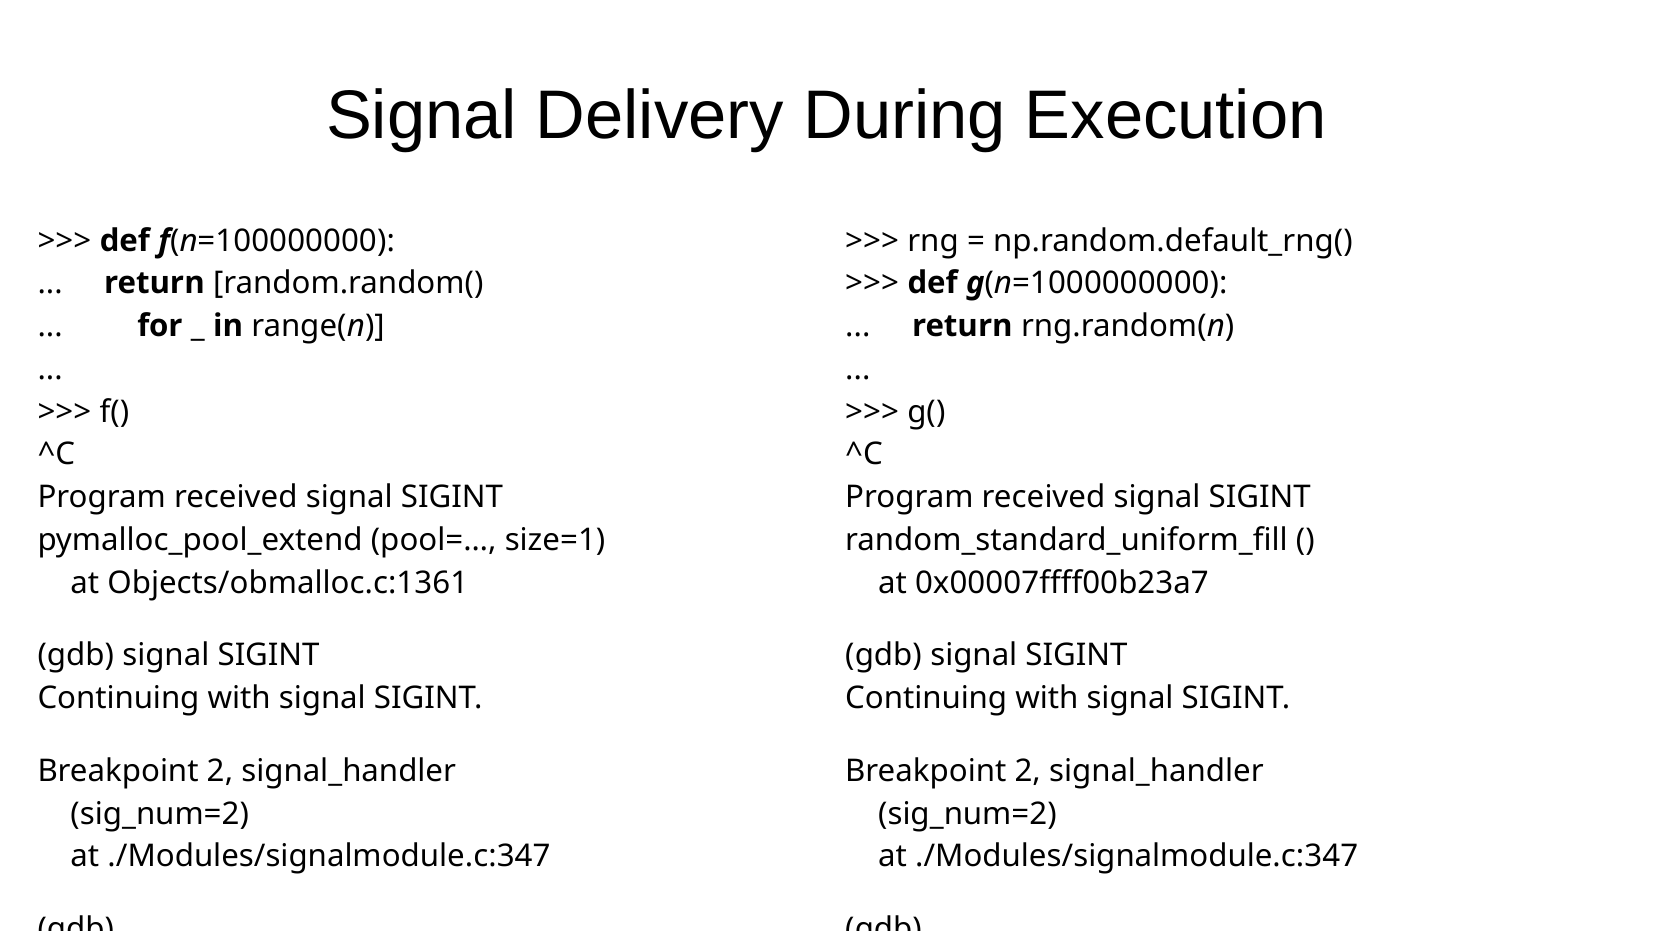

# Signal Delivery During Execution
>>> def f(n=100000000):
... return [random.random()
... for _ in range(n)]
...
>>> f()
^C
Program received signal SIGINT
pymalloc_pool_extend (pool=…, size=1)
 at Objects/obmalloc.c:1361
(gdb) signal SIGINT
Continuing with signal SIGINT.
Breakpoint 2, signal_handler
 (sig_num=2)
 at ./Modules/signalmodule.c:347
(gdb)
>>> rng = np.random.default_rng()
>>> def g(n=1000000000):
... return rng.random(n)
...
>>> g()
^C
Program received signal SIGINT
random_standard_uniform_fill ()
 at 0x00007ffff00b23a7
(gdb) signal SIGINT
Continuing with signal SIGINT.
Breakpoint 2, signal_handler
 (sig_num=2)
 at ./Modules/signalmodule.c:347
(gdb)